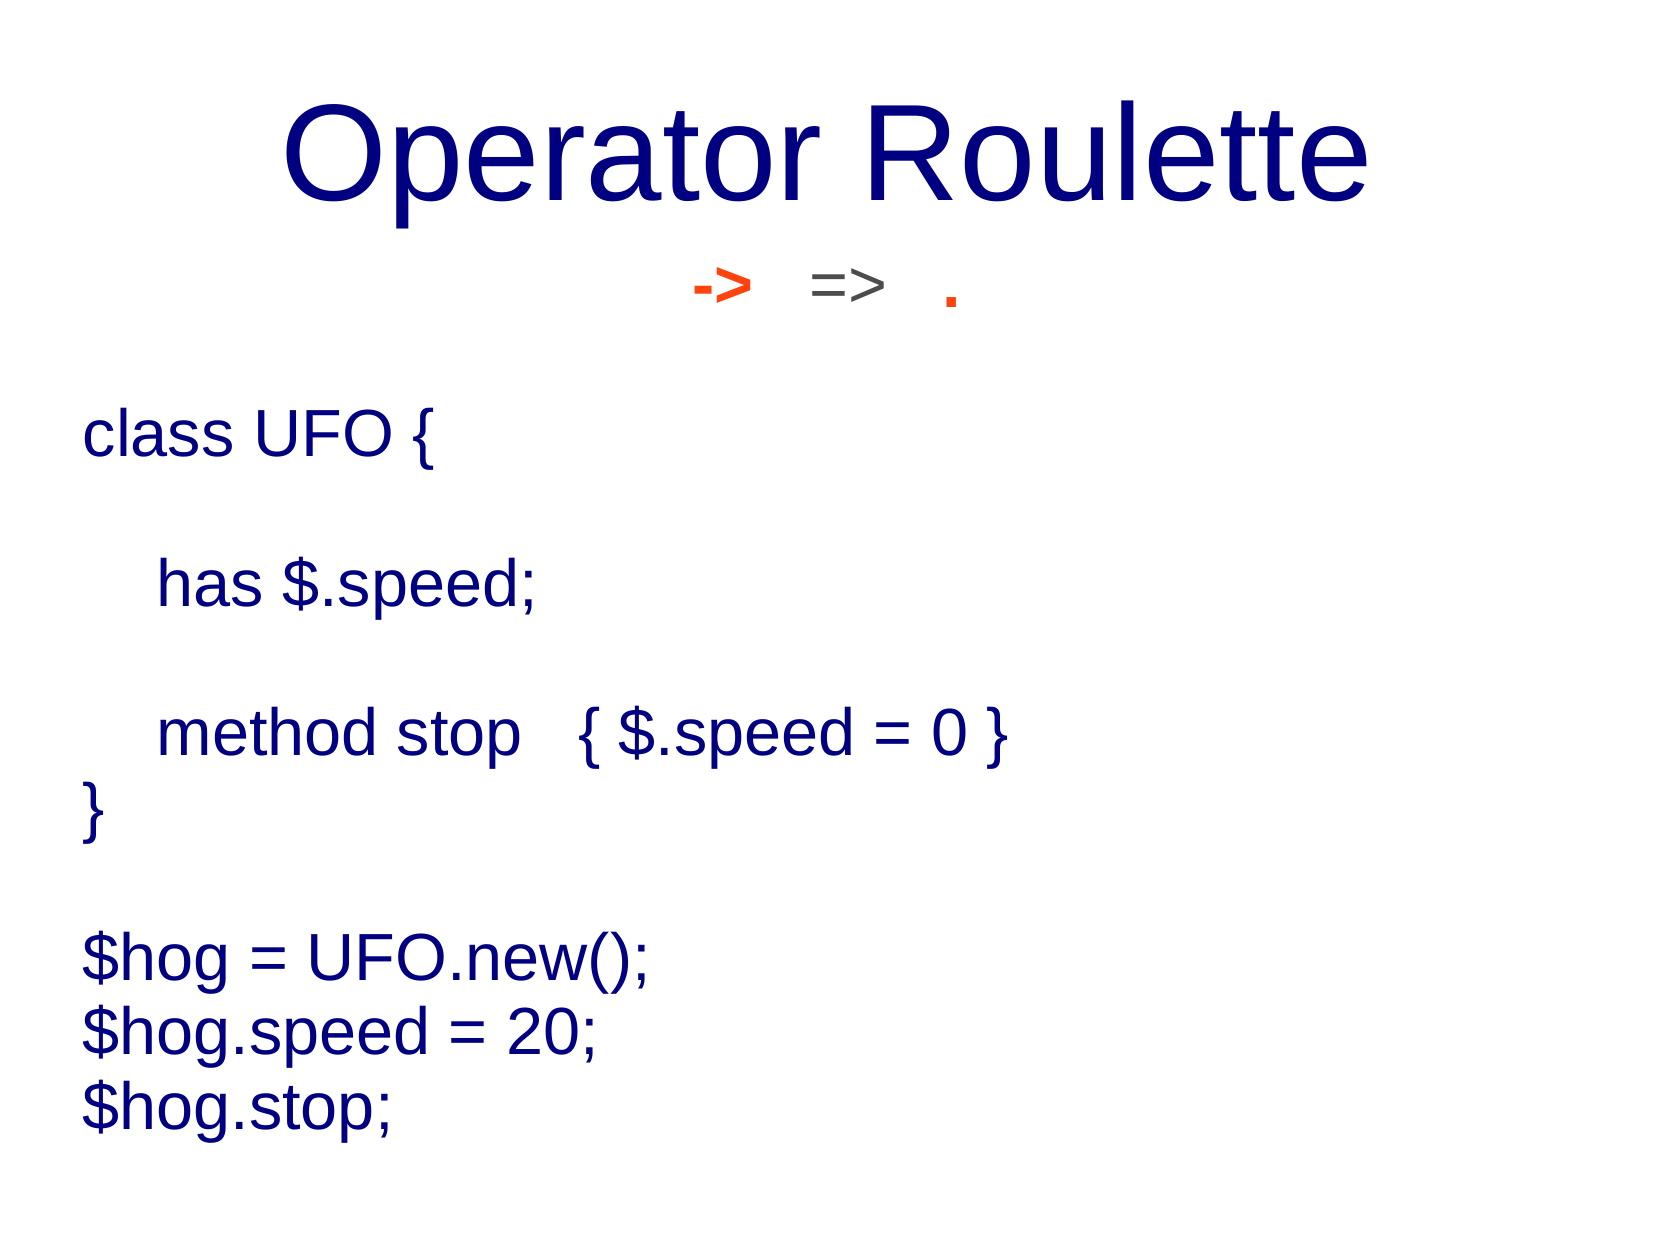

# Operator Roulette
-> => .
class UFO {
 has $.speed;
 method stop { $.speed = 0 }
}
$hog = UFO.new();
$hog.speed = 20;
$hog.stop;